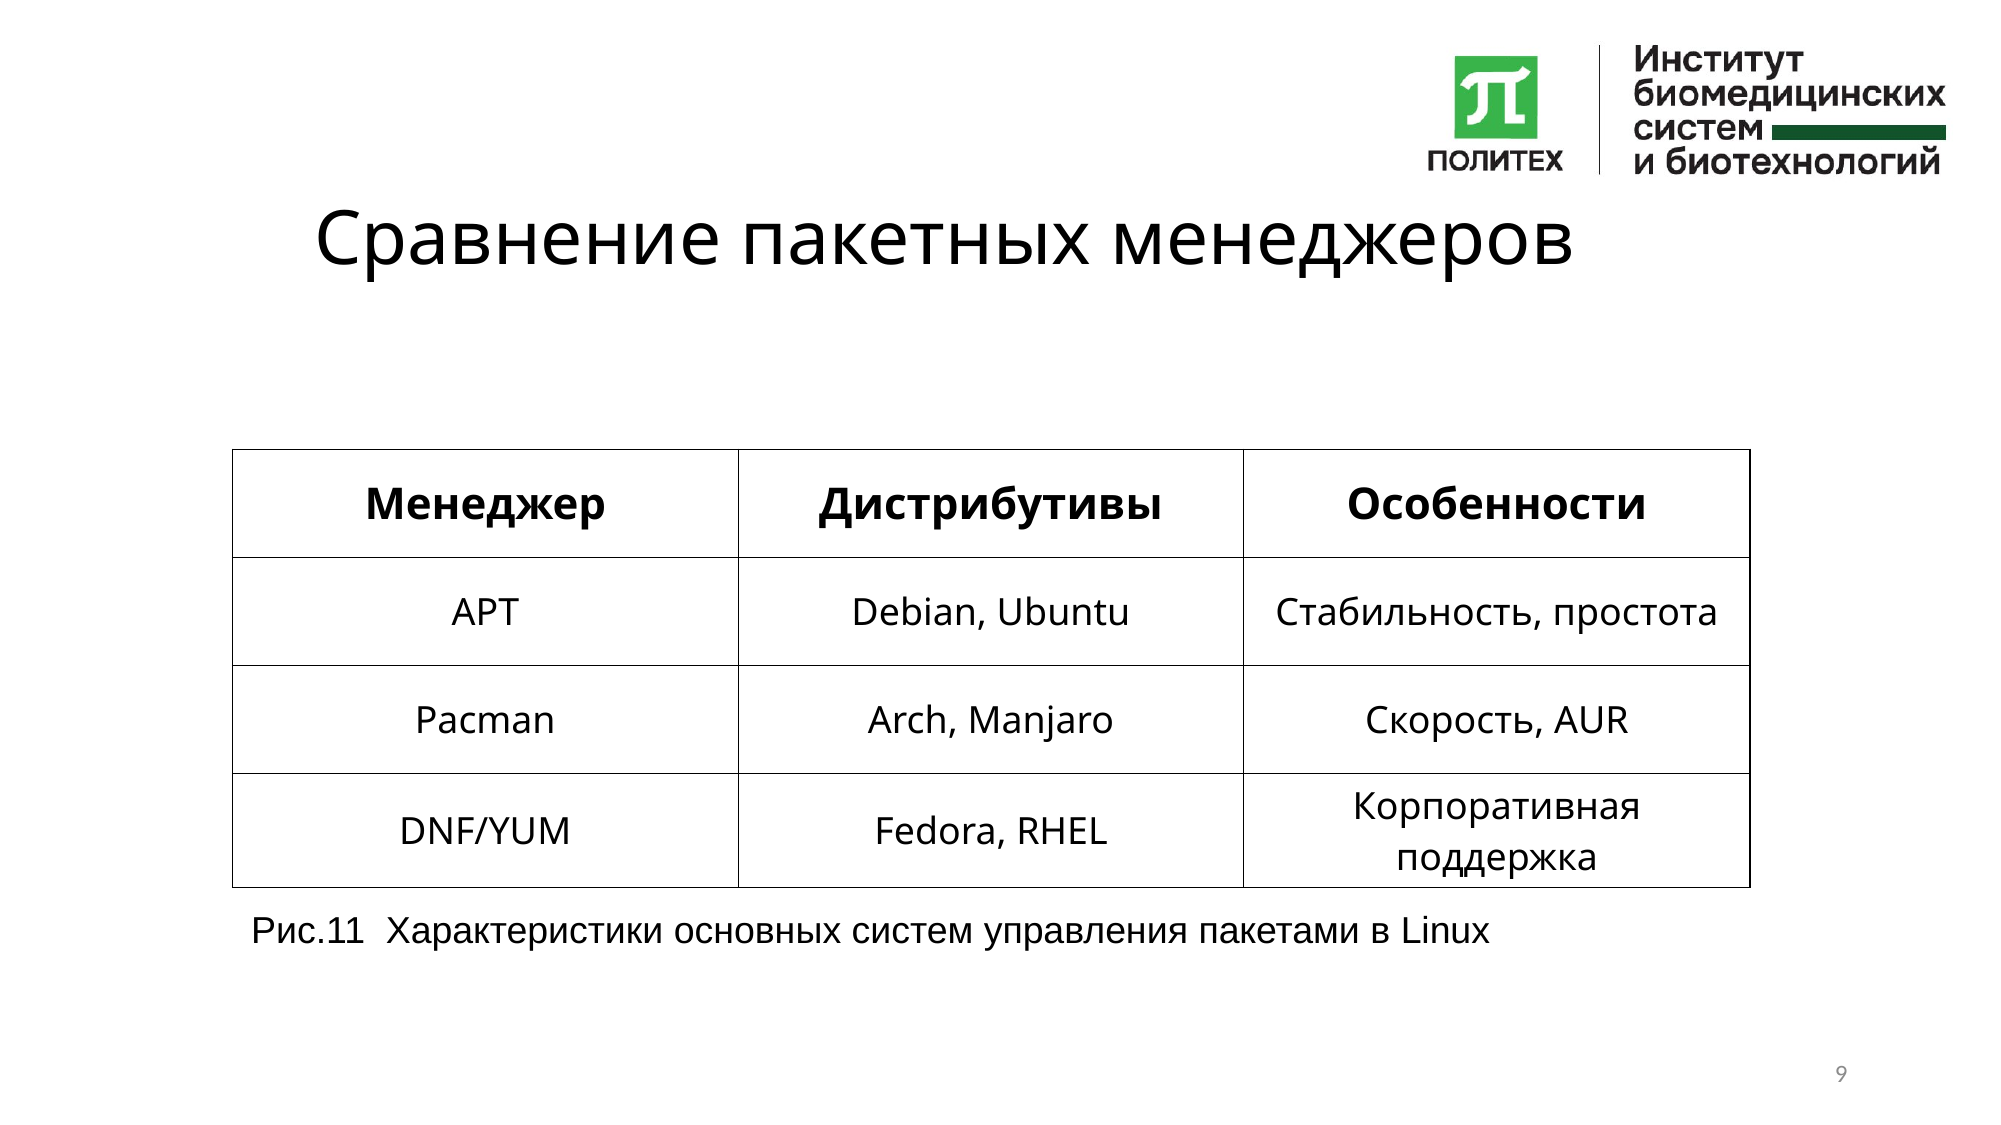

Сравнение пакетных менеджеров
| Менеджер | Дистрибутивы | Особенности |
| --- | --- | --- |
| APT | Debian, Ubuntu | Стабильность, простота |
| Pacman | Arch, Manjaro | Скорость, AUR |
| DNF/YUM | Fedora, RHEL | Корпоративная поддержка |
Рис.11 Характеристики основных систем управления пакетами в Linux
9